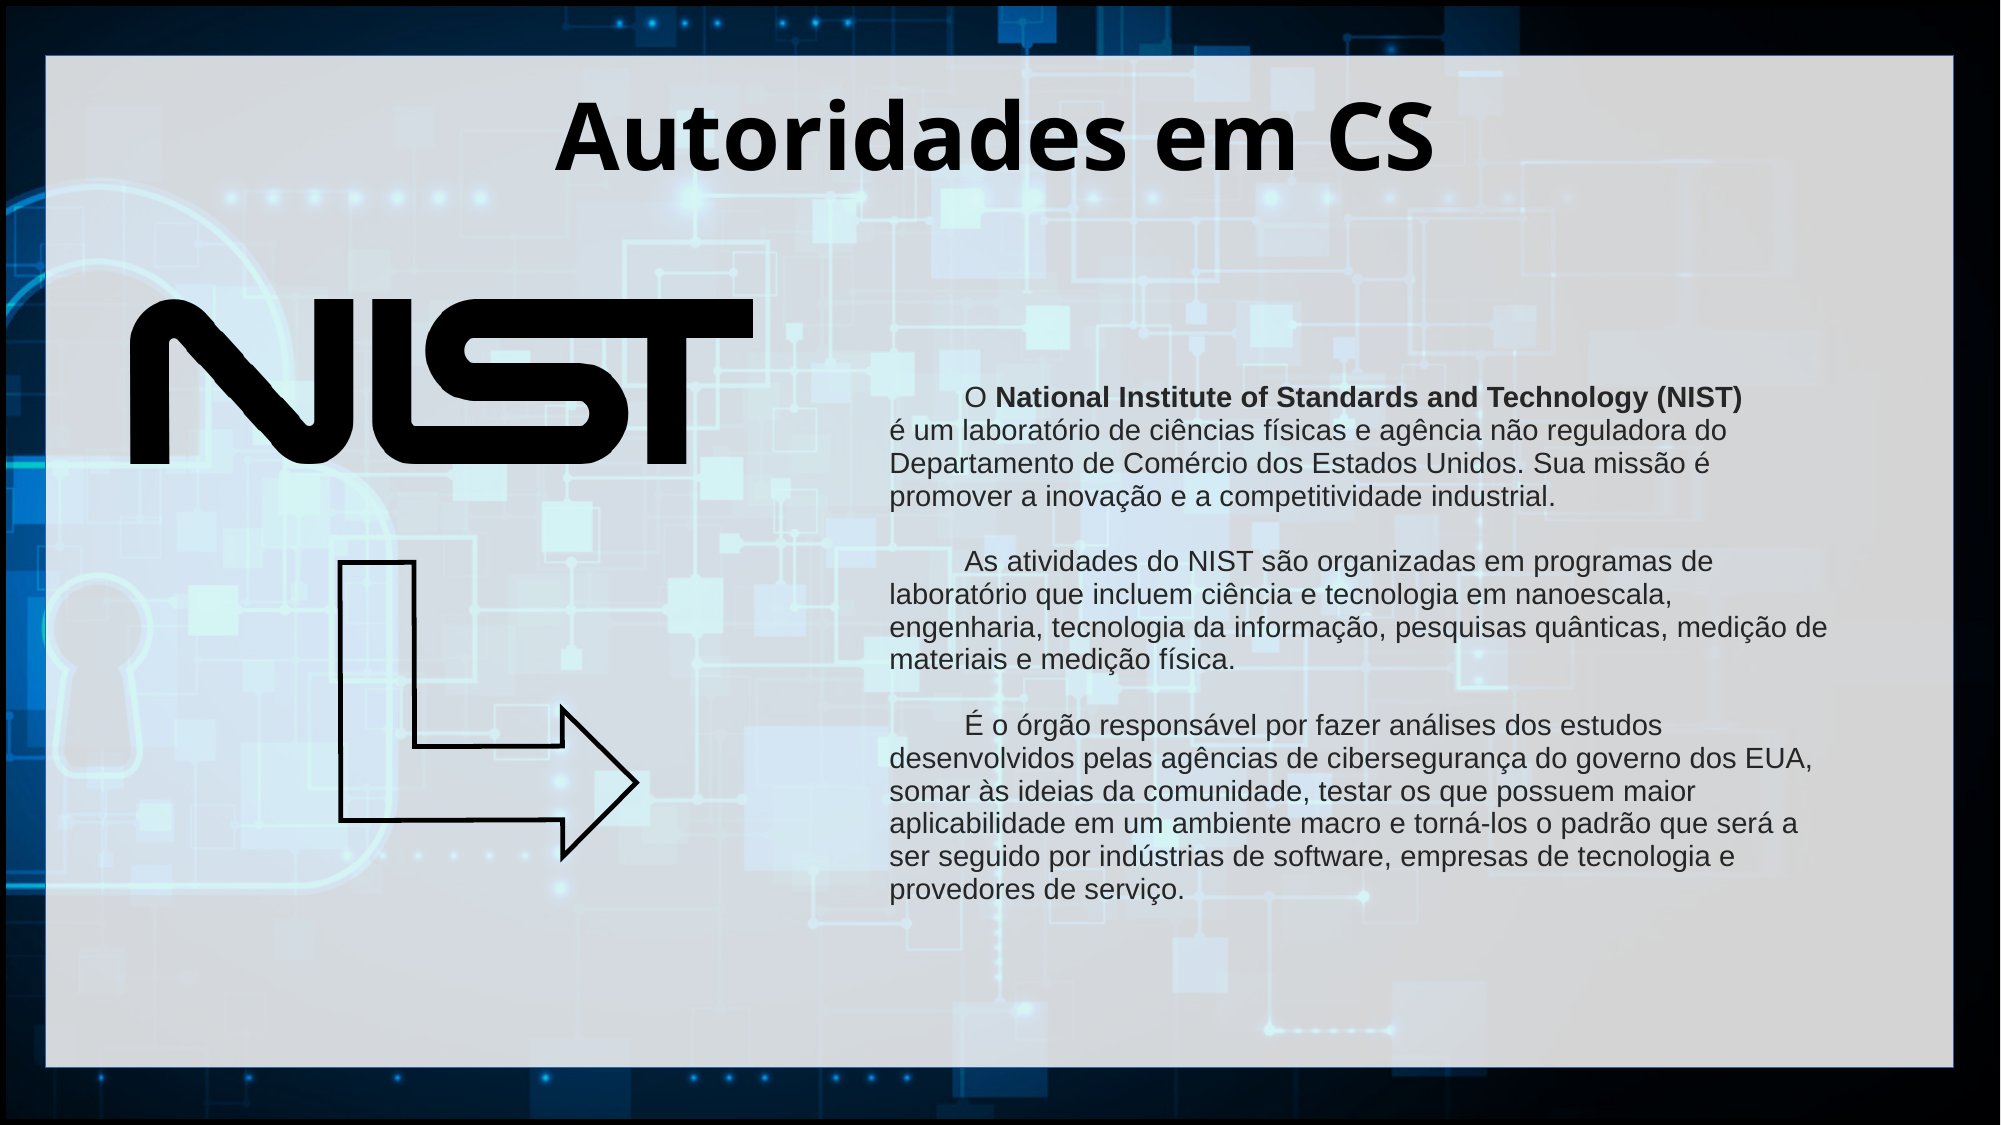

# Autoridades em CS
	O National Institute of Standards and Technology (NIST)
é um laboratório de ciências físicas e agência não reguladora do Departamento de Comércio dos Estados Unidos. Sua missão é promover a inovação e a competitividade industrial.
	As atividades do NIST são organizadas em programas de laboratório que incluem ciência e tecnologia em nanoescala, engenharia, tecnologia da informação, pesquisas quânticas, medição de materiais e medição física.
	É o órgão responsável por fazer análises dos estudos desenvolvidos pelas agências de cibersegurança do governo dos EUA, somar às ideias da comunidade, testar os que possuem maior aplicabilidade em um ambiente macro e torná-los o padrão que será a ser seguido por indústrias de software, empresas de tecnologia e provedores de serviço.